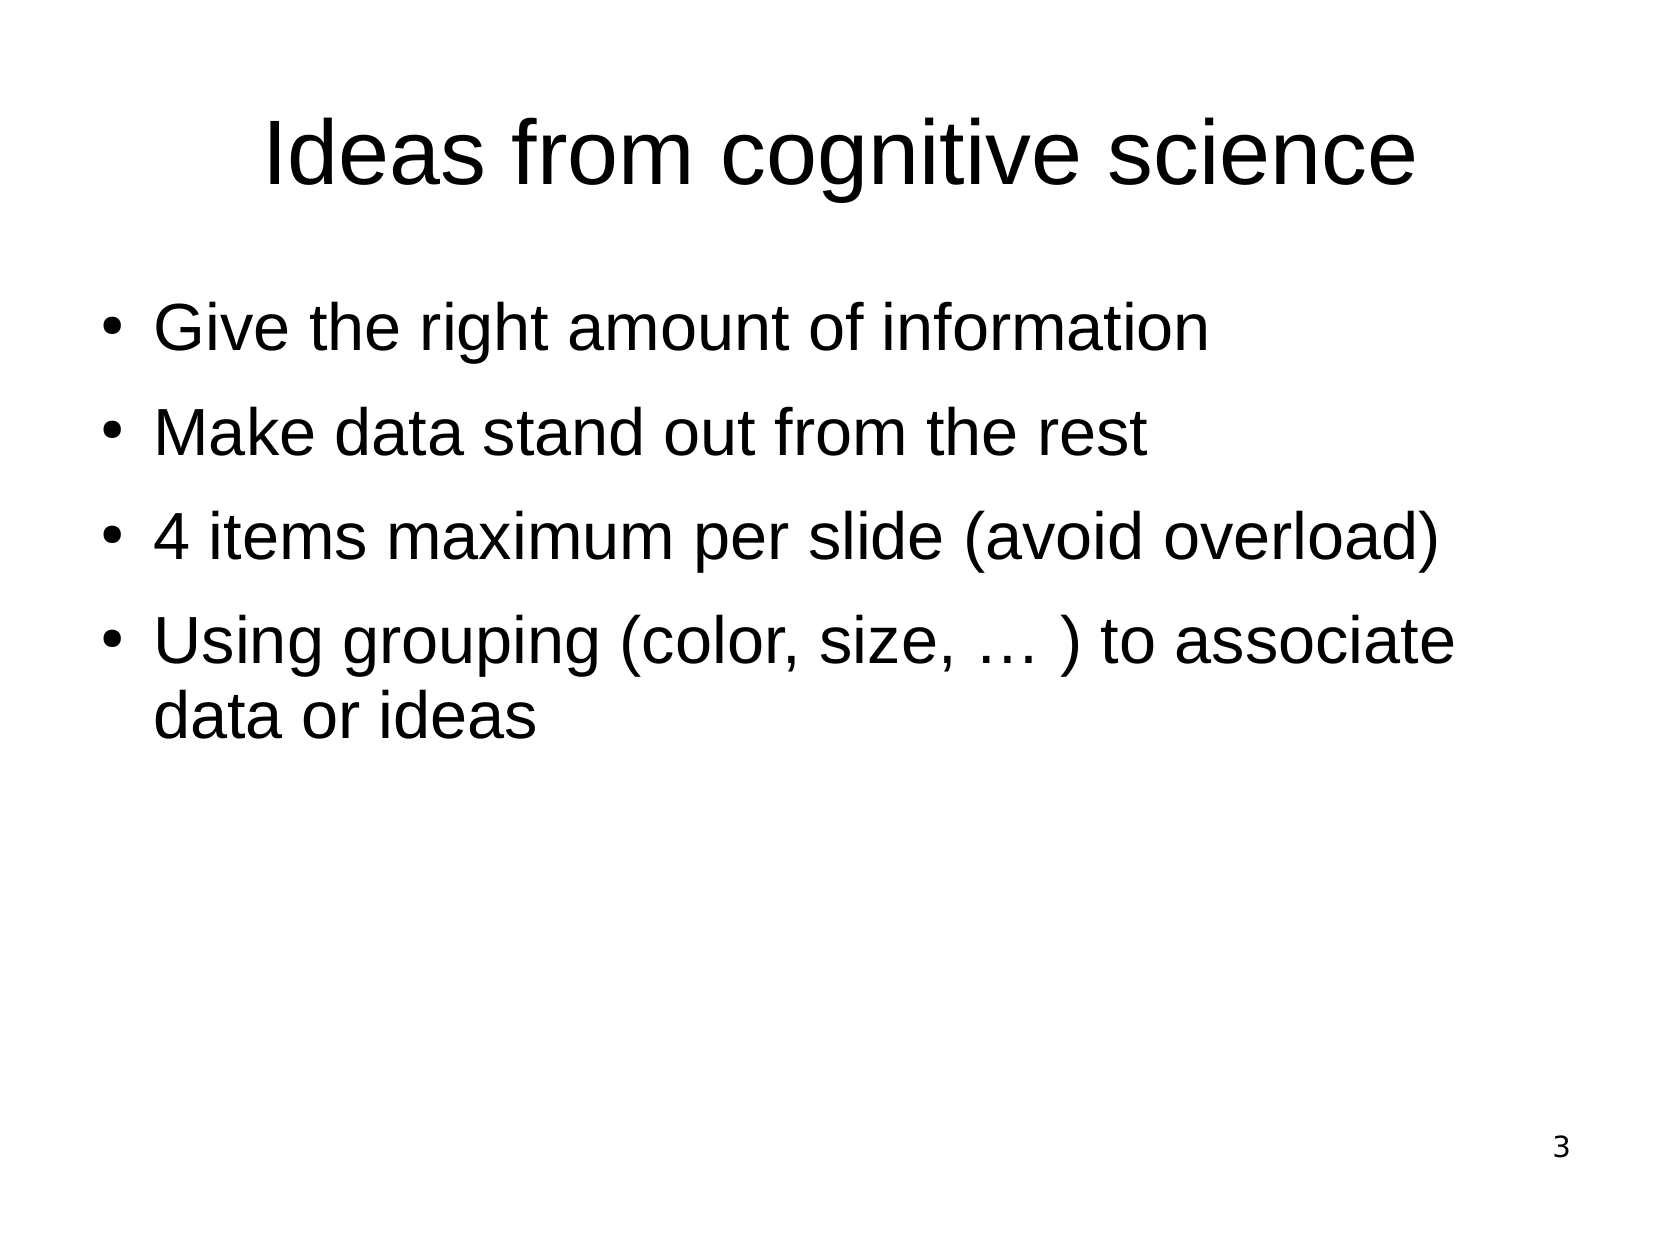

# Ideas from cognitive science
Give the right amount of information
Make data stand out from the rest
4 items maximum per slide (avoid overload)
Using grouping (color, size, … ) to associate data or ideas
3